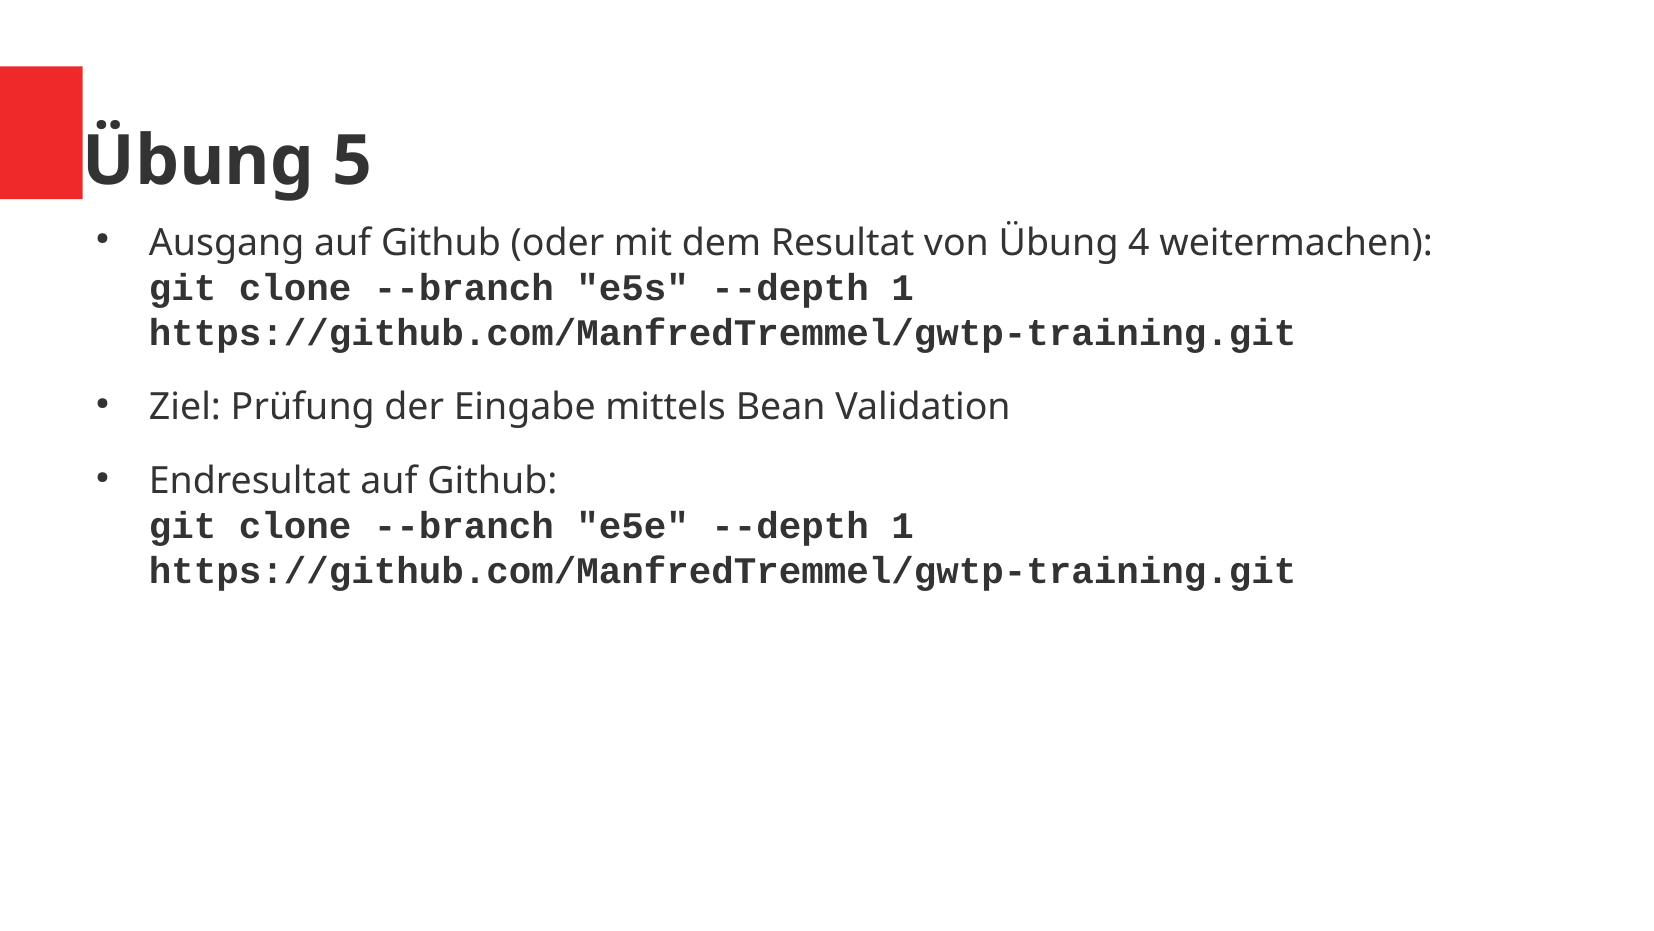

# Übung 5
Ausgang auf Github (oder mit dem Resultat von Übung 4 weitermachen):
git clone --branch "e5s" --depth 1 https://github.com/ManfredTremmel/gwtp-training.git
Ziel: Prüfung der Eingabe mittels Bean Validation
Endresultat auf Github:
git clone --branch "e5e" --depth 1 https://github.com/ManfredTremmel/gwtp-training.git